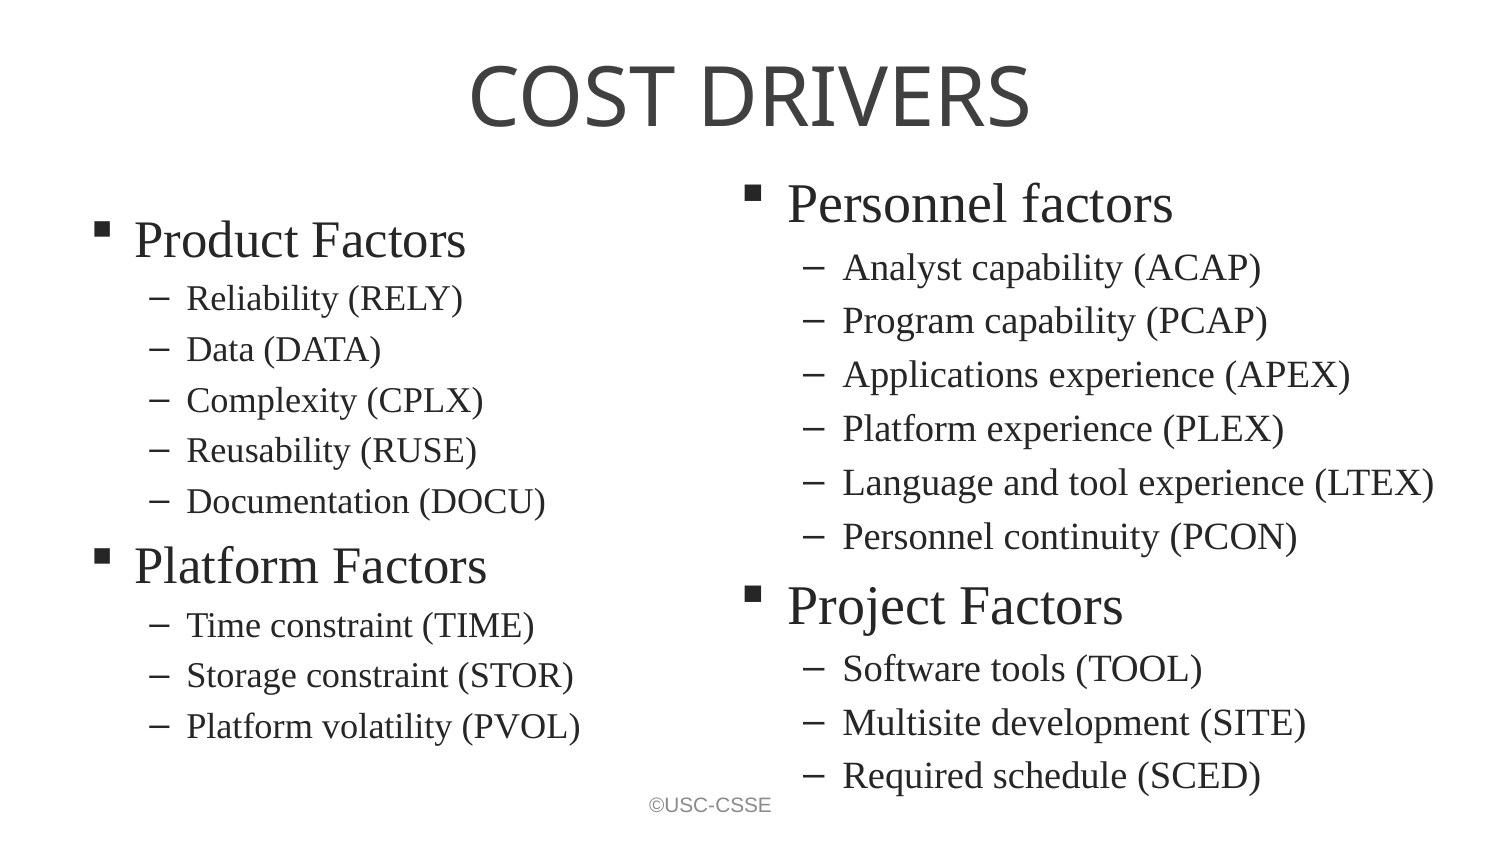

# Cost Drivers
Personnel factors
Analyst capability (ACAP)
Program capability (PCAP)
Applications experience (APEX)
Platform experience (PLEX)
Language and tool experience (LTEX)
Personnel continuity (PCON)
Project Factors
Software tools (TOOL)
Multisite development (SITE)
Required schedule (SCED)
Product Factors
Reliability (RELY)
Data (DATA)
Complexity (CPLX)
Reusability (RUSE)
Documentation (DOCU)
Platform Factors
Time constraint (TIME)
Storage constraint (STOR)
Platform volatility (PVOL)
©USC-CSSE